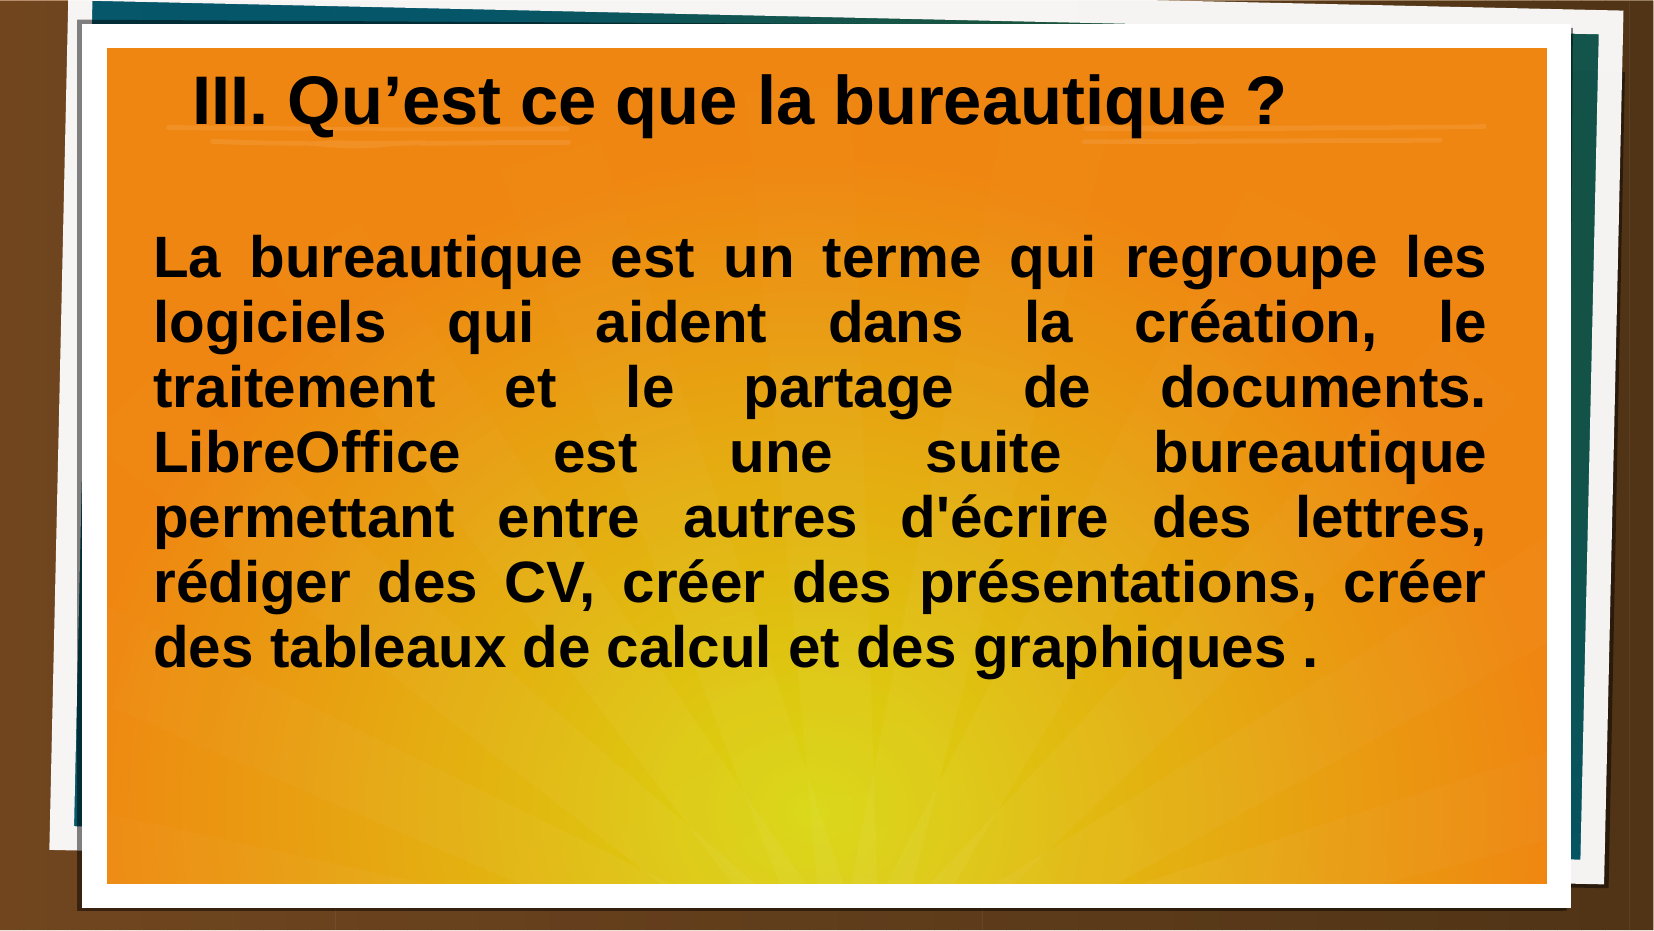

# III. Qu’est ce que la bureautique ?
La bureautique est un terme qui regroupe les logiciels qui aident dans la création, le traitement et le partage de documents. LibreOffice est une suite bureautique permettant entre autres d'écrire des lettres, rédiger des CV, créer des présentations, créer des tableaux de calcul et des graphiques .